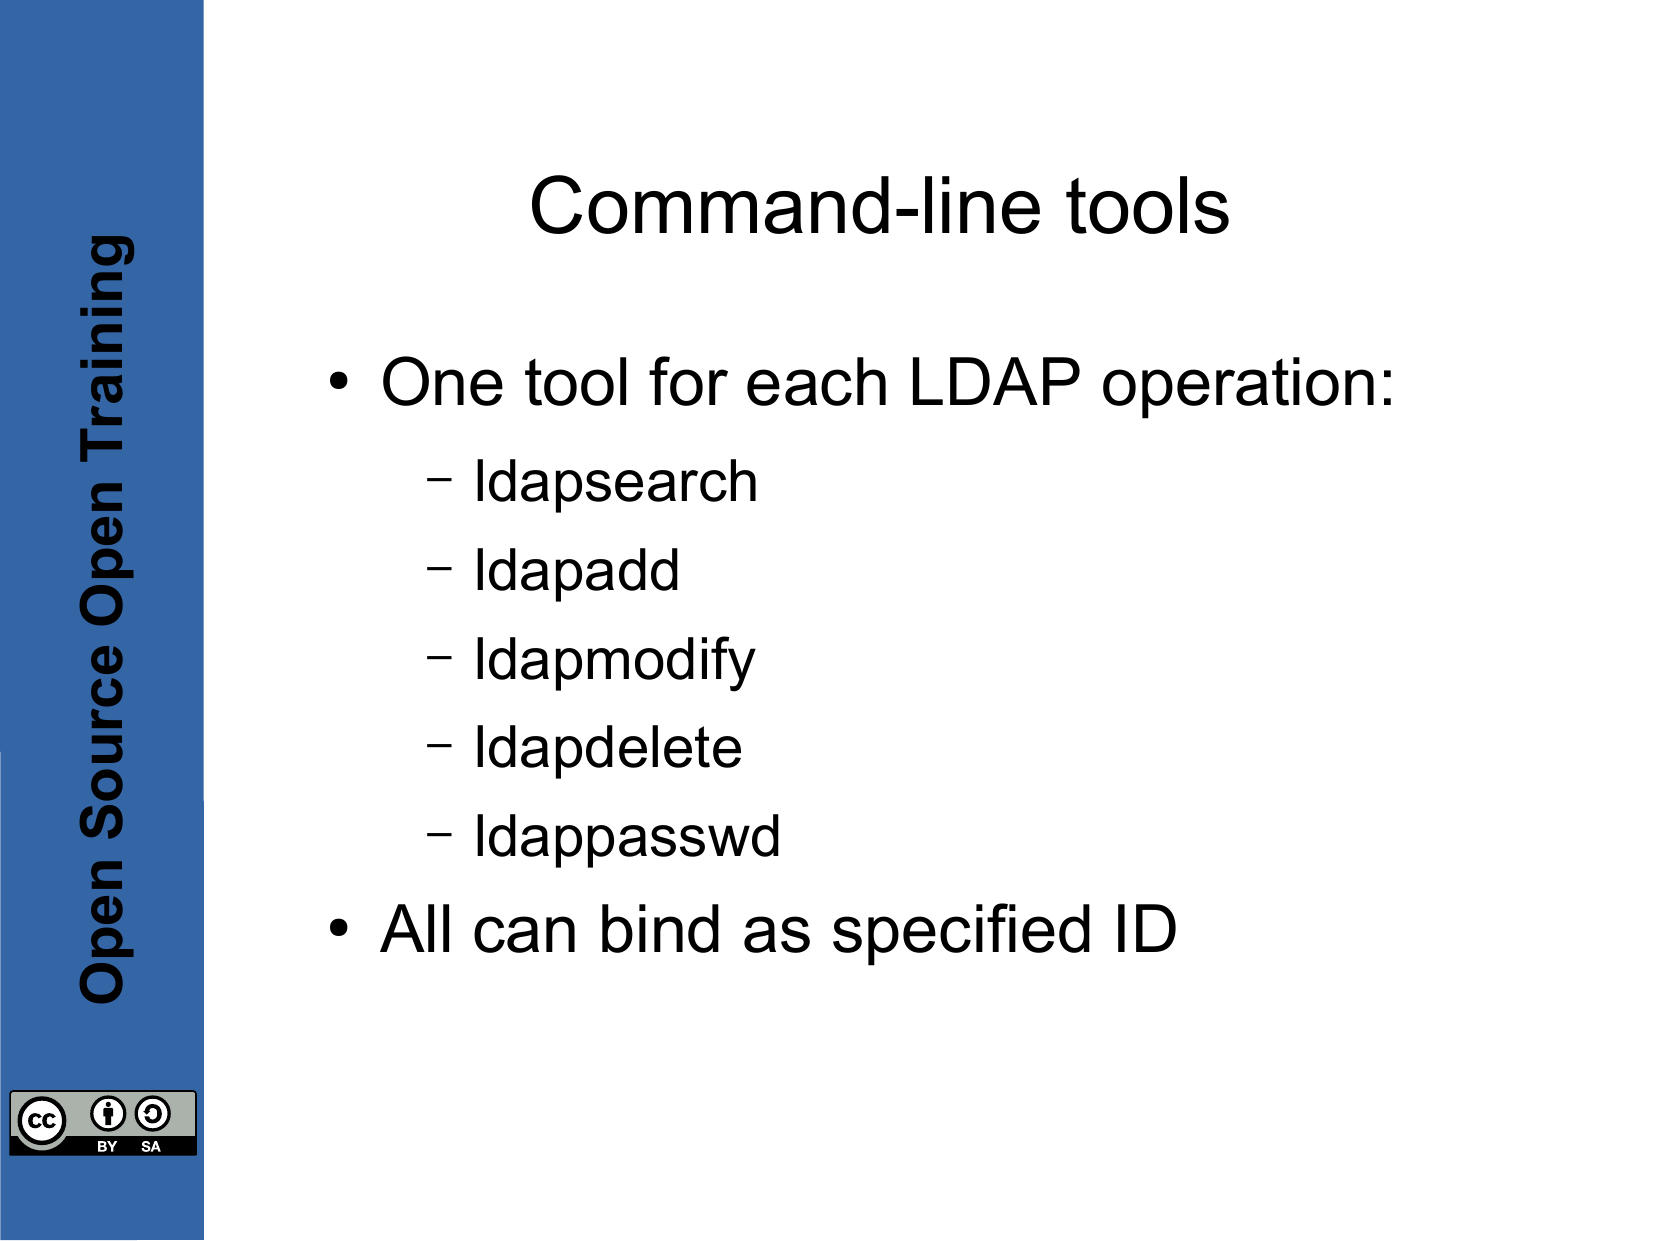

# Command-line tools
One tool for each LDAP operation:
ldapsearch
ldapadd
ldapmodify
ldapdelete
ldappasswd
All can bind as specified ID